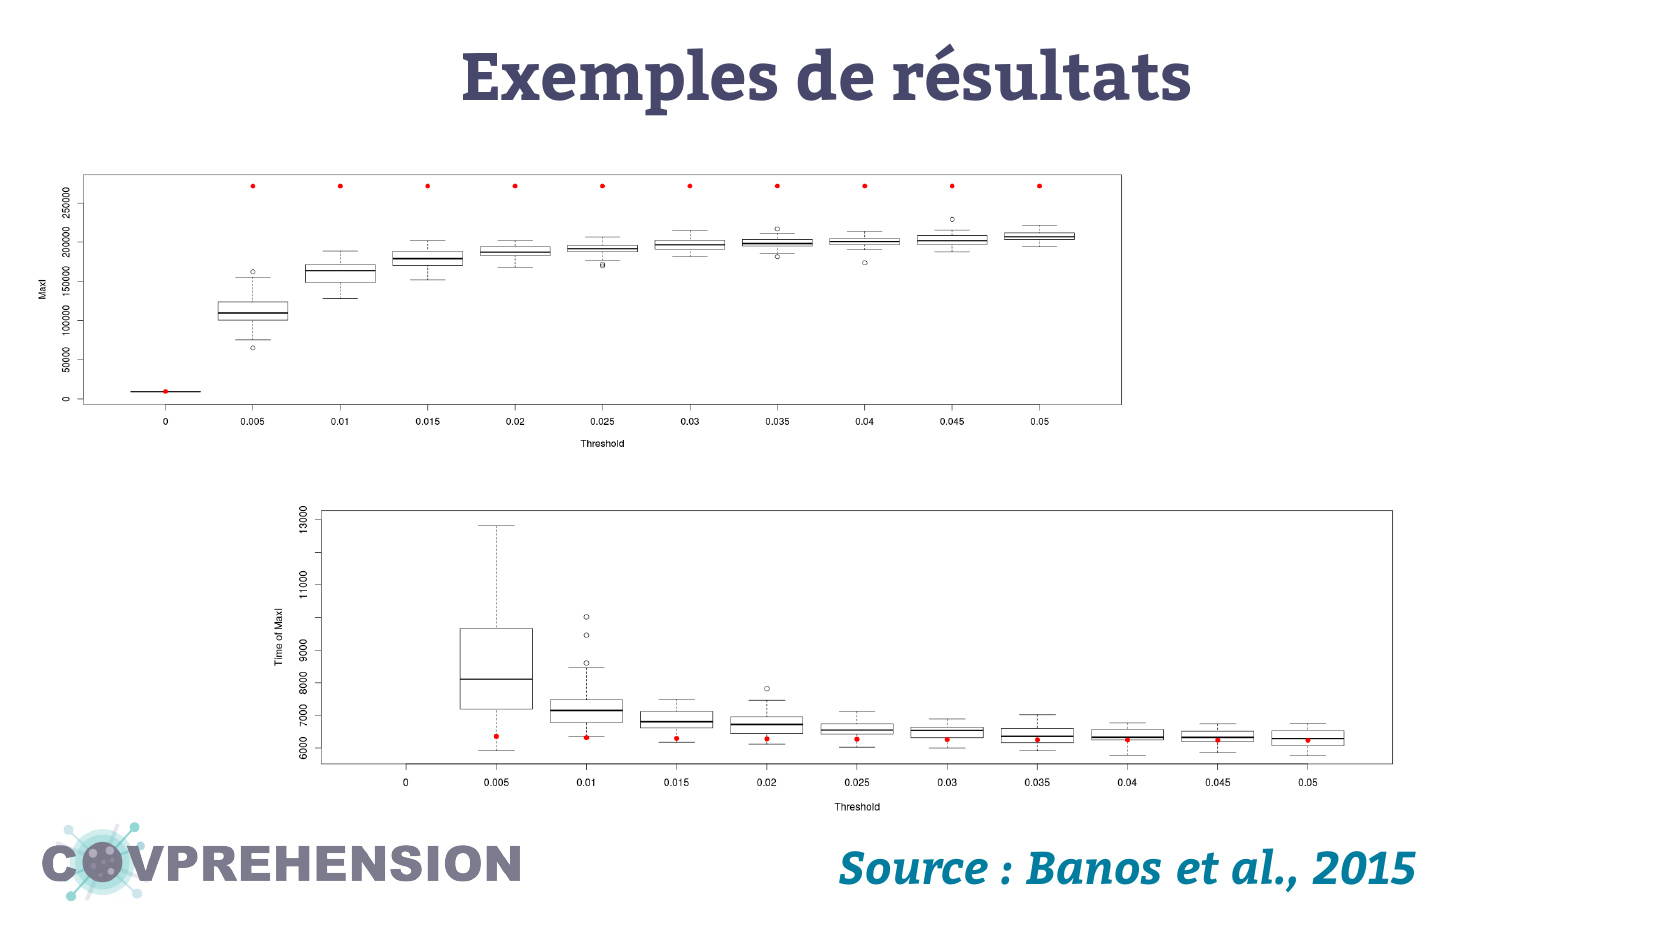

# Exemples de résultats
Source : Banos et al., 2015